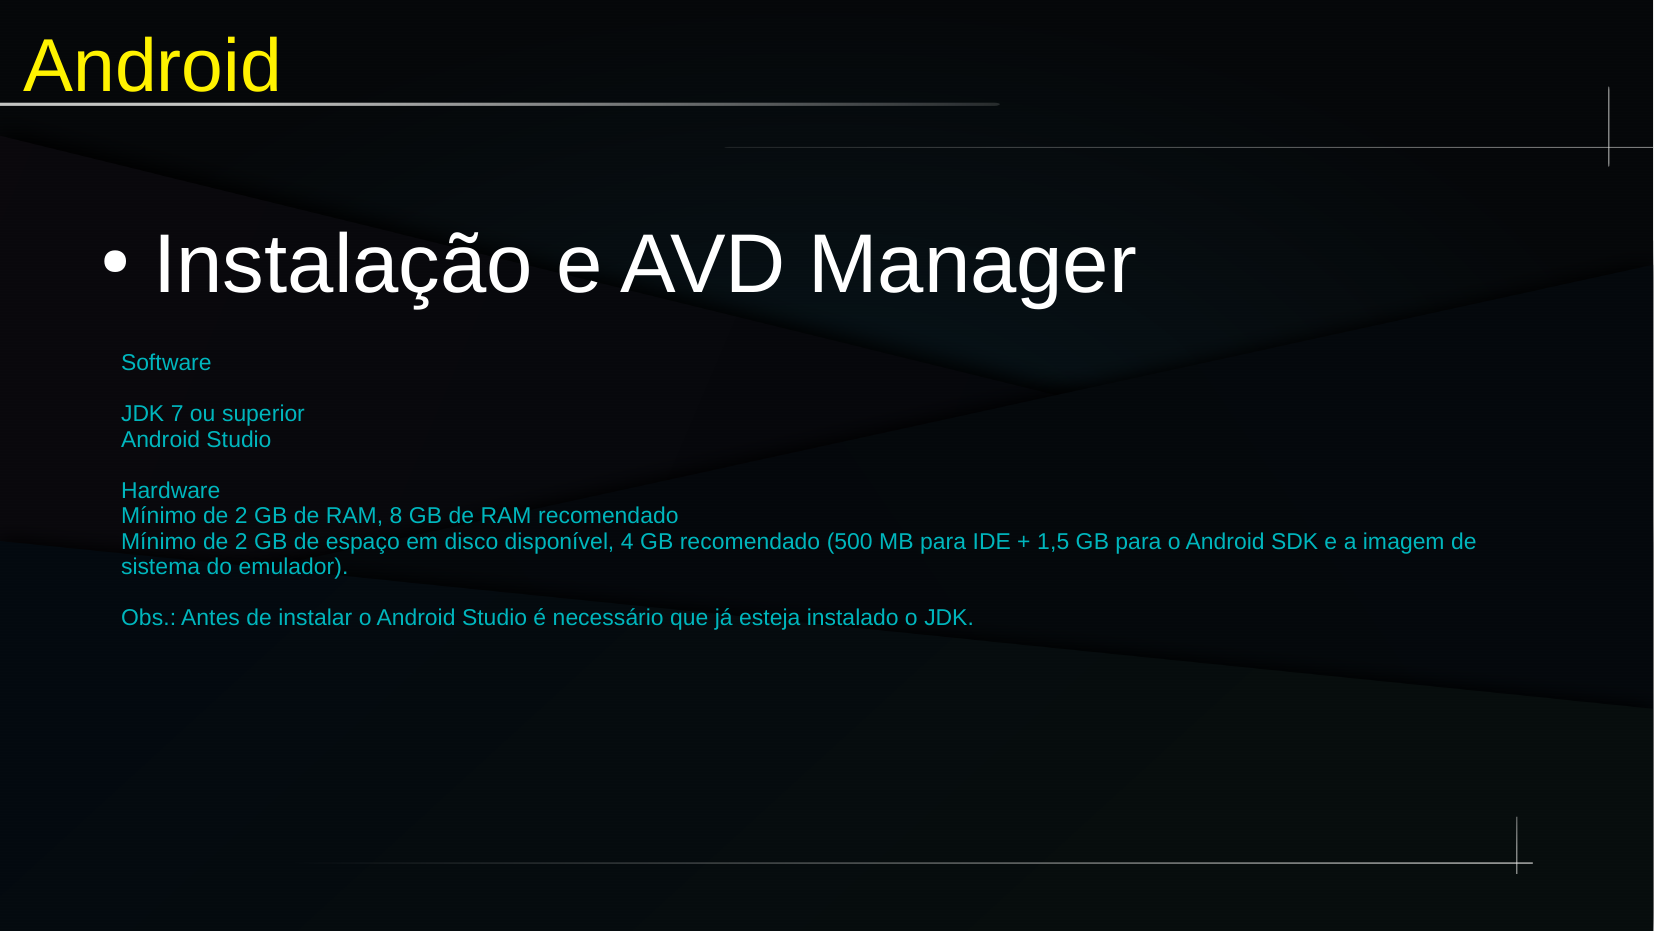

# Android
Instalação e AVD Manager
Software
JDK 7 ou superior
Android Studio
Hardware
Mínimo de 2 GB de RAM, 8 GB de RAM recomendado
Mínimo de 2 GB de espaço em disco disponível, 4 GB recomendado (500 MB para IDE + 1,5 GB para o Android SDK e a imagem de sistema do emulador).
Obs.: Antes de instalar o Android Studio é necessário que já esteja instalado o JDK.